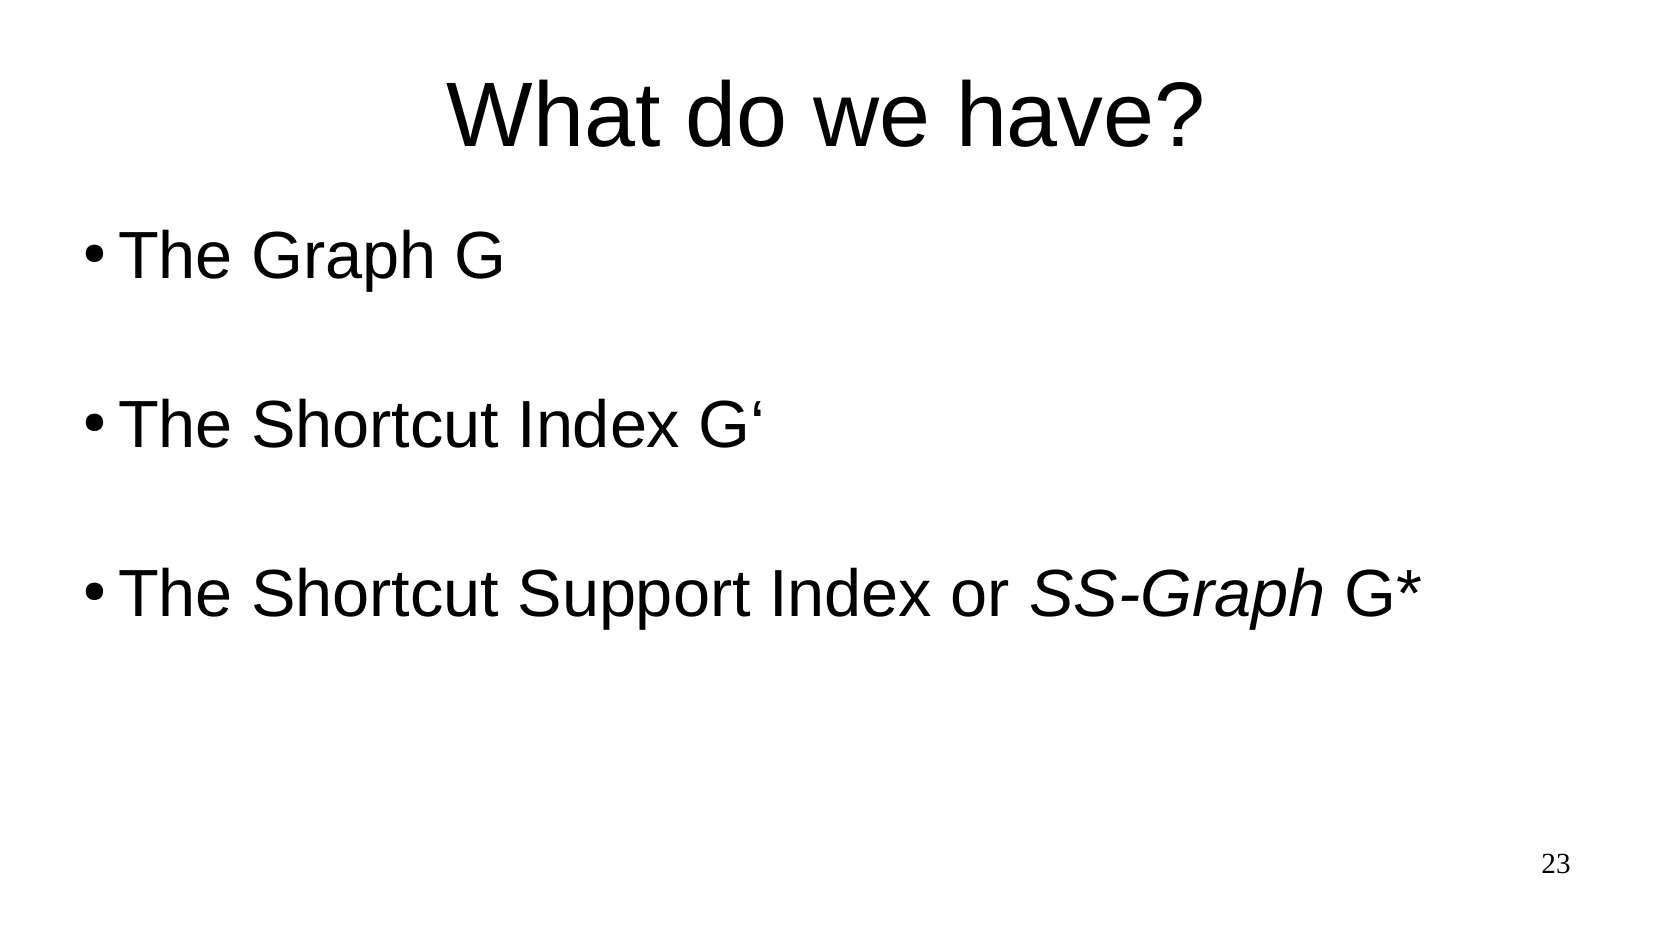

# What do we have?
The Graph G
The Shortcut Index G‘
The Shortcut Support Index or SS-Graph G*
23